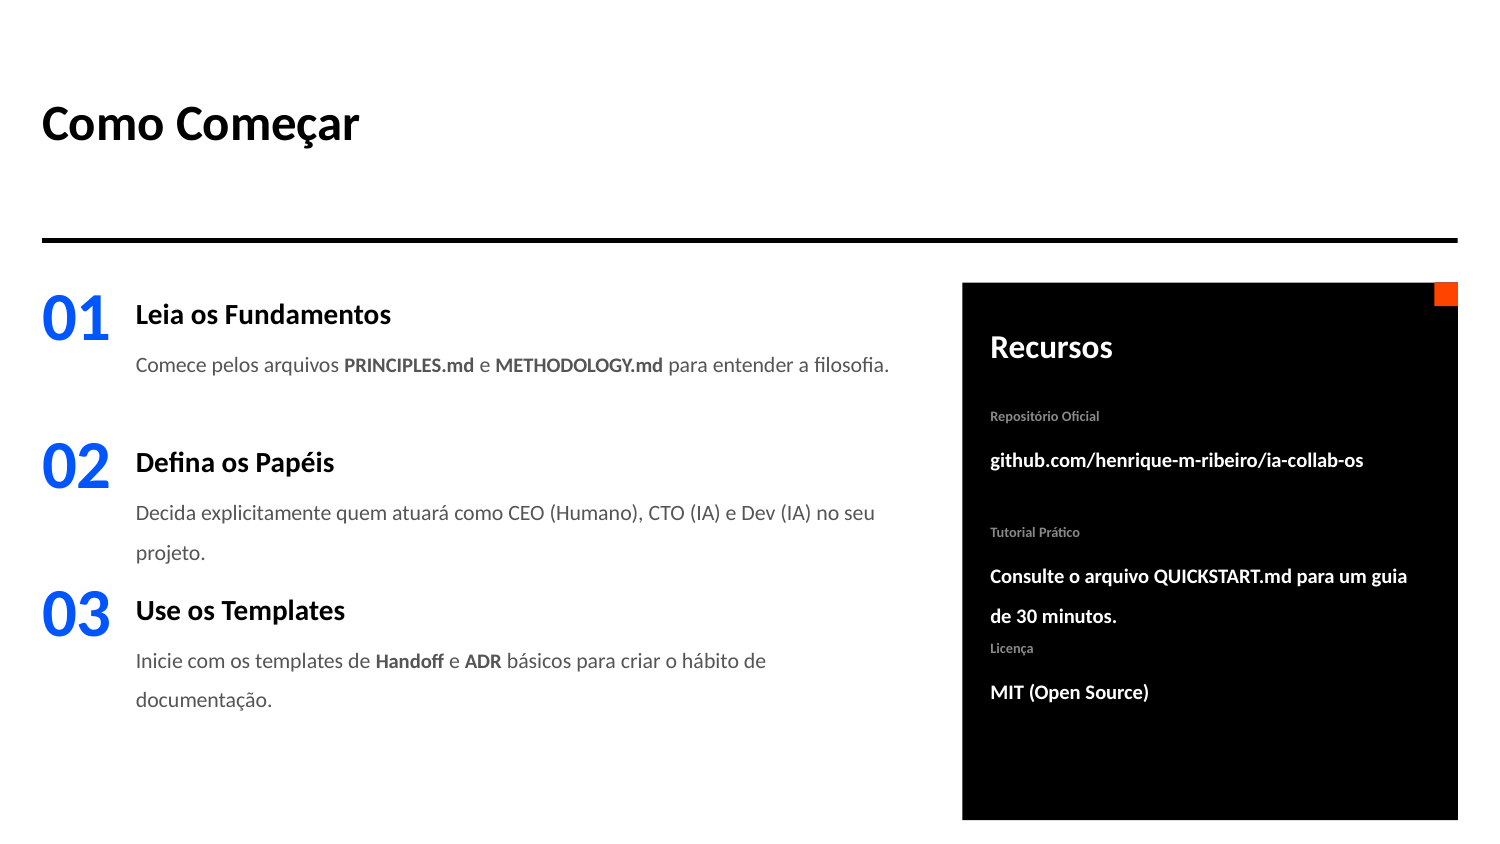

Como Começar
01
Leia os Fundamentos
Recursos
Comece pelos arquivos PRINCIPLES.md e METHODOLOGY.md para entender a filosofia.
Repositório Oficial
02
Defina os Papéis
github.com/henrique-m-ribeiro/ia-collab-os
Decida explicitamente quem atuará como CEO (Humano), CTO (IA) e Dev (IA) no seu projeto.
Tutorial Prático
Consulte o arquivo QUICKSTART.md para um guia de 30 minutos.
03
Use os Templates
Inicie com os templates de Handoff e ADR básicos para criar o hábito de documentação.
Licença
MIT (Open Source)